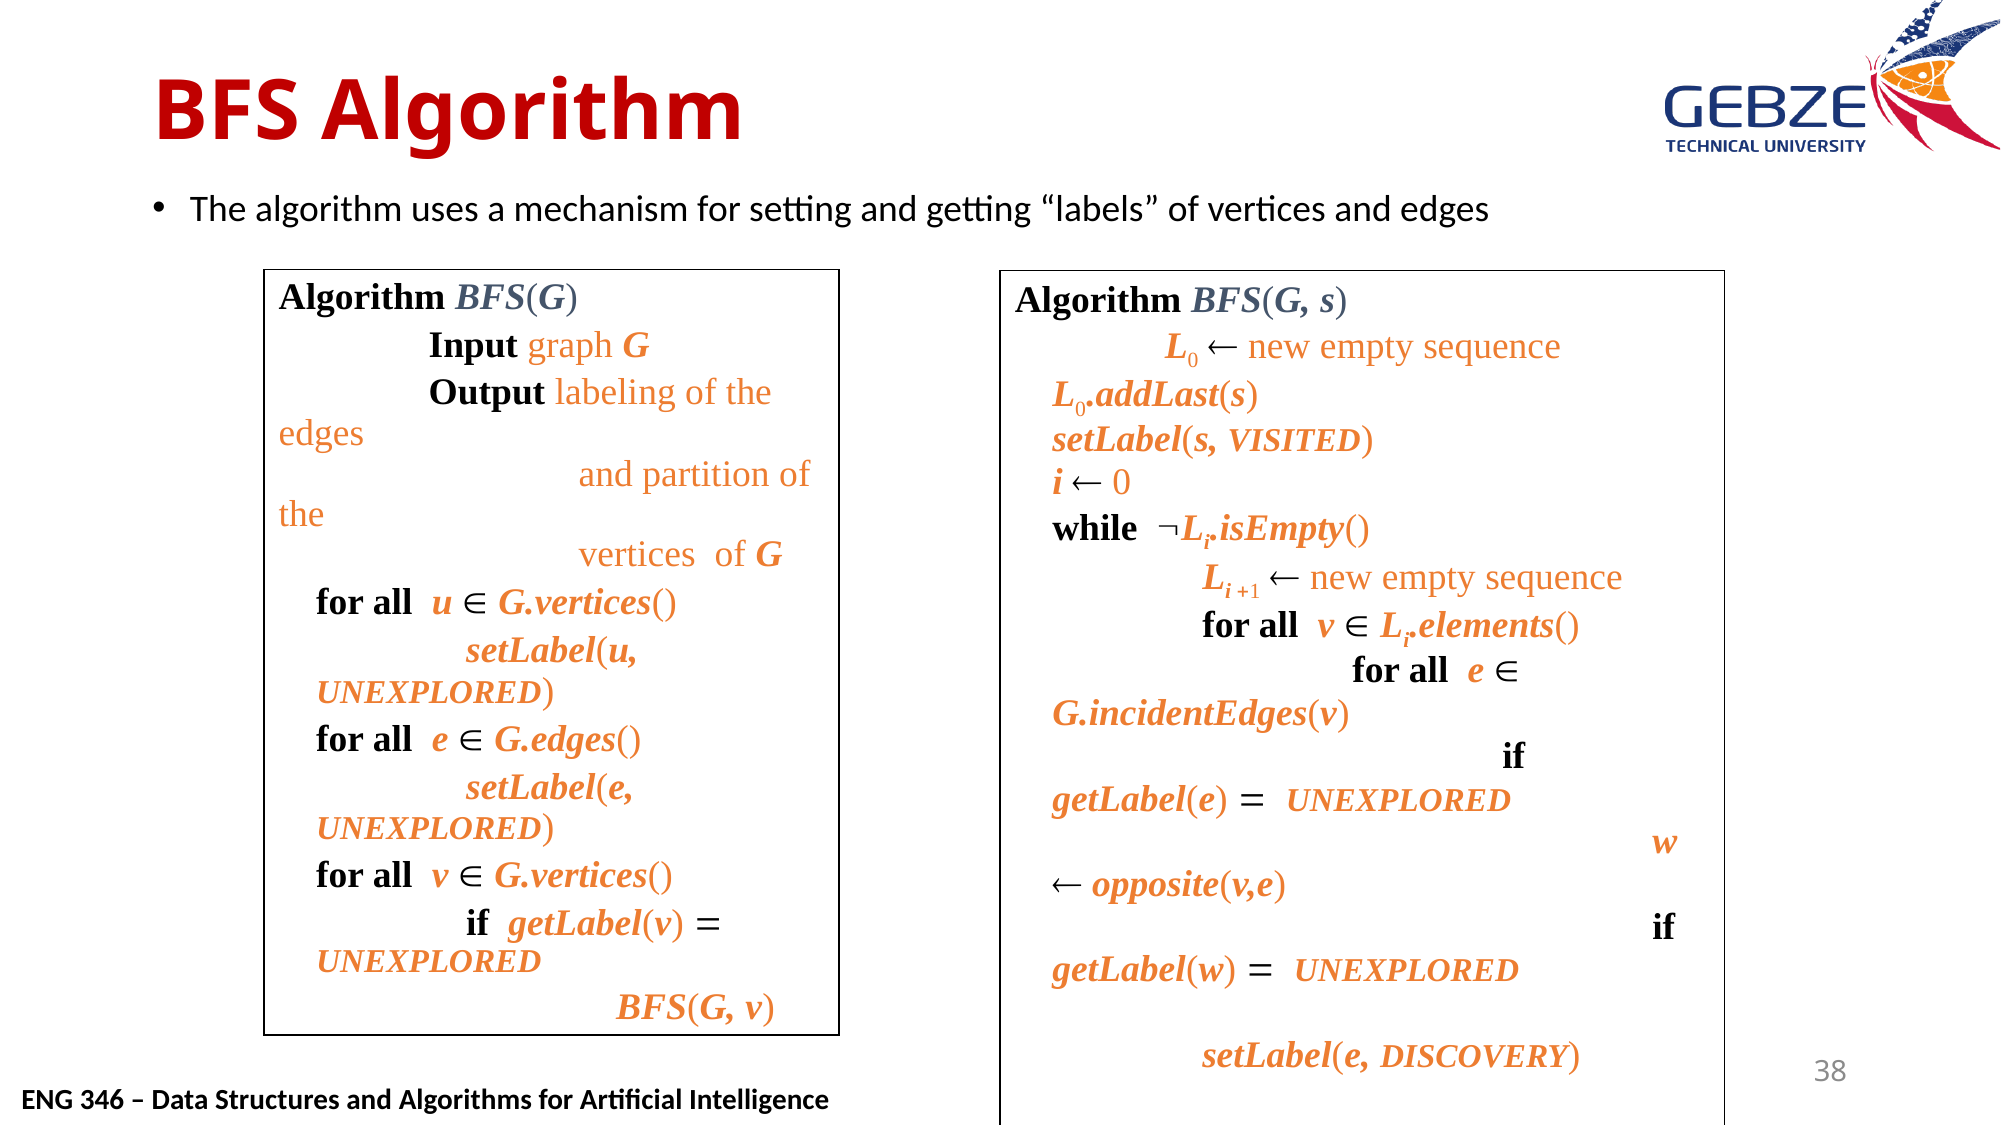

# BFS Algorithm
The algorithm uses a mechanism for setting and getting “labels” of vertices and edges
Algorithm BFS(G)
	Input graph G
	Output labeling of the edges
		and partition of the
		vertices of G
for all u  G.vertices()
	setLabel(u, UNEXPLORED)
for all e  G.edges()
	setLabel(e, UNEXPLORED)
for all v  G.vertices()
	if getLabel(v) = UNEXPLORED
		BFS(G, v)
Algorithm BFS(G, s)
	L0  new empty sequence
L0.addLast(s)
setLabel(s, VISITED)
i  0
while Li.isEmpty()
	Li +1  new empty sequence
	for all v  Li.elements()
		for all e  G.incidentEdges(v)
			if getLabel(e) = UNEXPLORED
				w  opposite(v,e)
				if getLabel(w) = UNEXPLORED
					setLabel(e, DISCOVERY)
					setLabel(w, VISITED)
					Li +1.addLast(w)
				else
					setLabel(e, CROSS)
	i  i +1